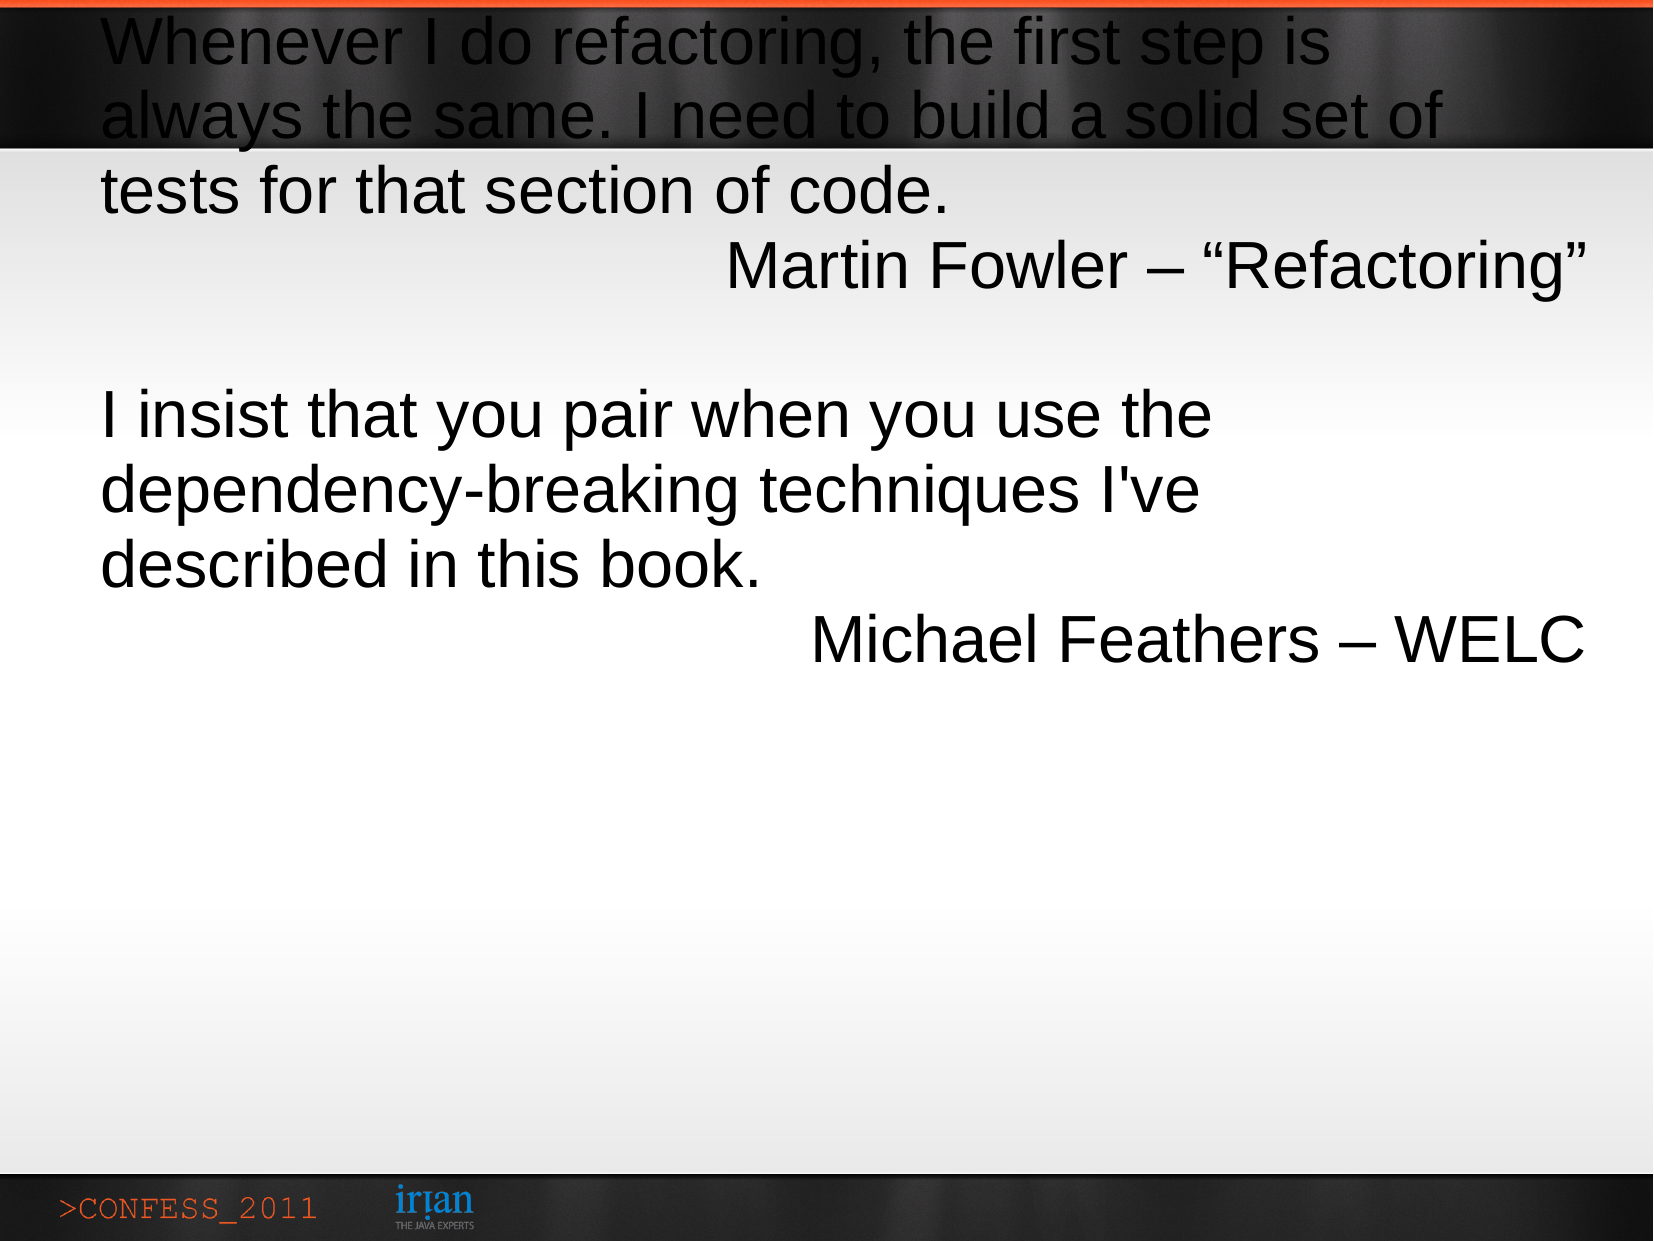

# Whenever I do refactoring, the first step is
always the same. I need to build a solid set of tests for that section of code.
Martin Fowler – “Refactoring”
I insist that you pair when you use the dependency-breaking techniques I've
described in this book.
Michael Feathers – WELC